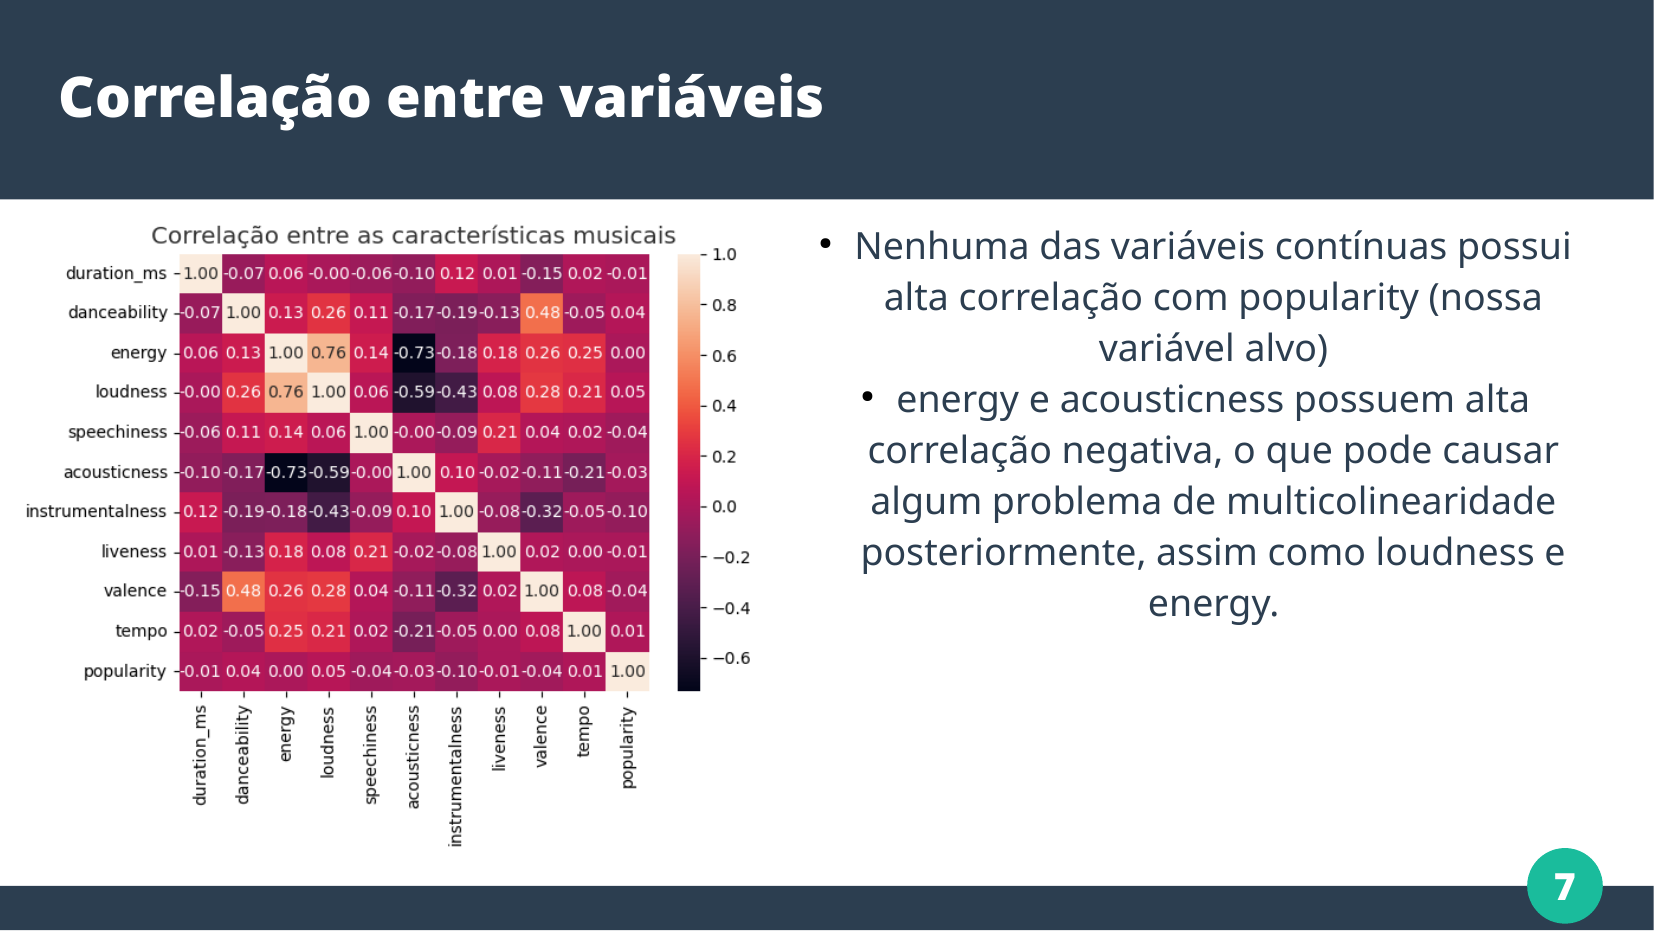

# Correlação entre variáveis
Nenhuma das variáveis contínuas possui alta correlação com popularity (nossa variável alvo)
energy e acousticness possuem alta correlação negativa, o que pode causar algum problema de multicolinearidade posteriormente, assim como loudness e energy.